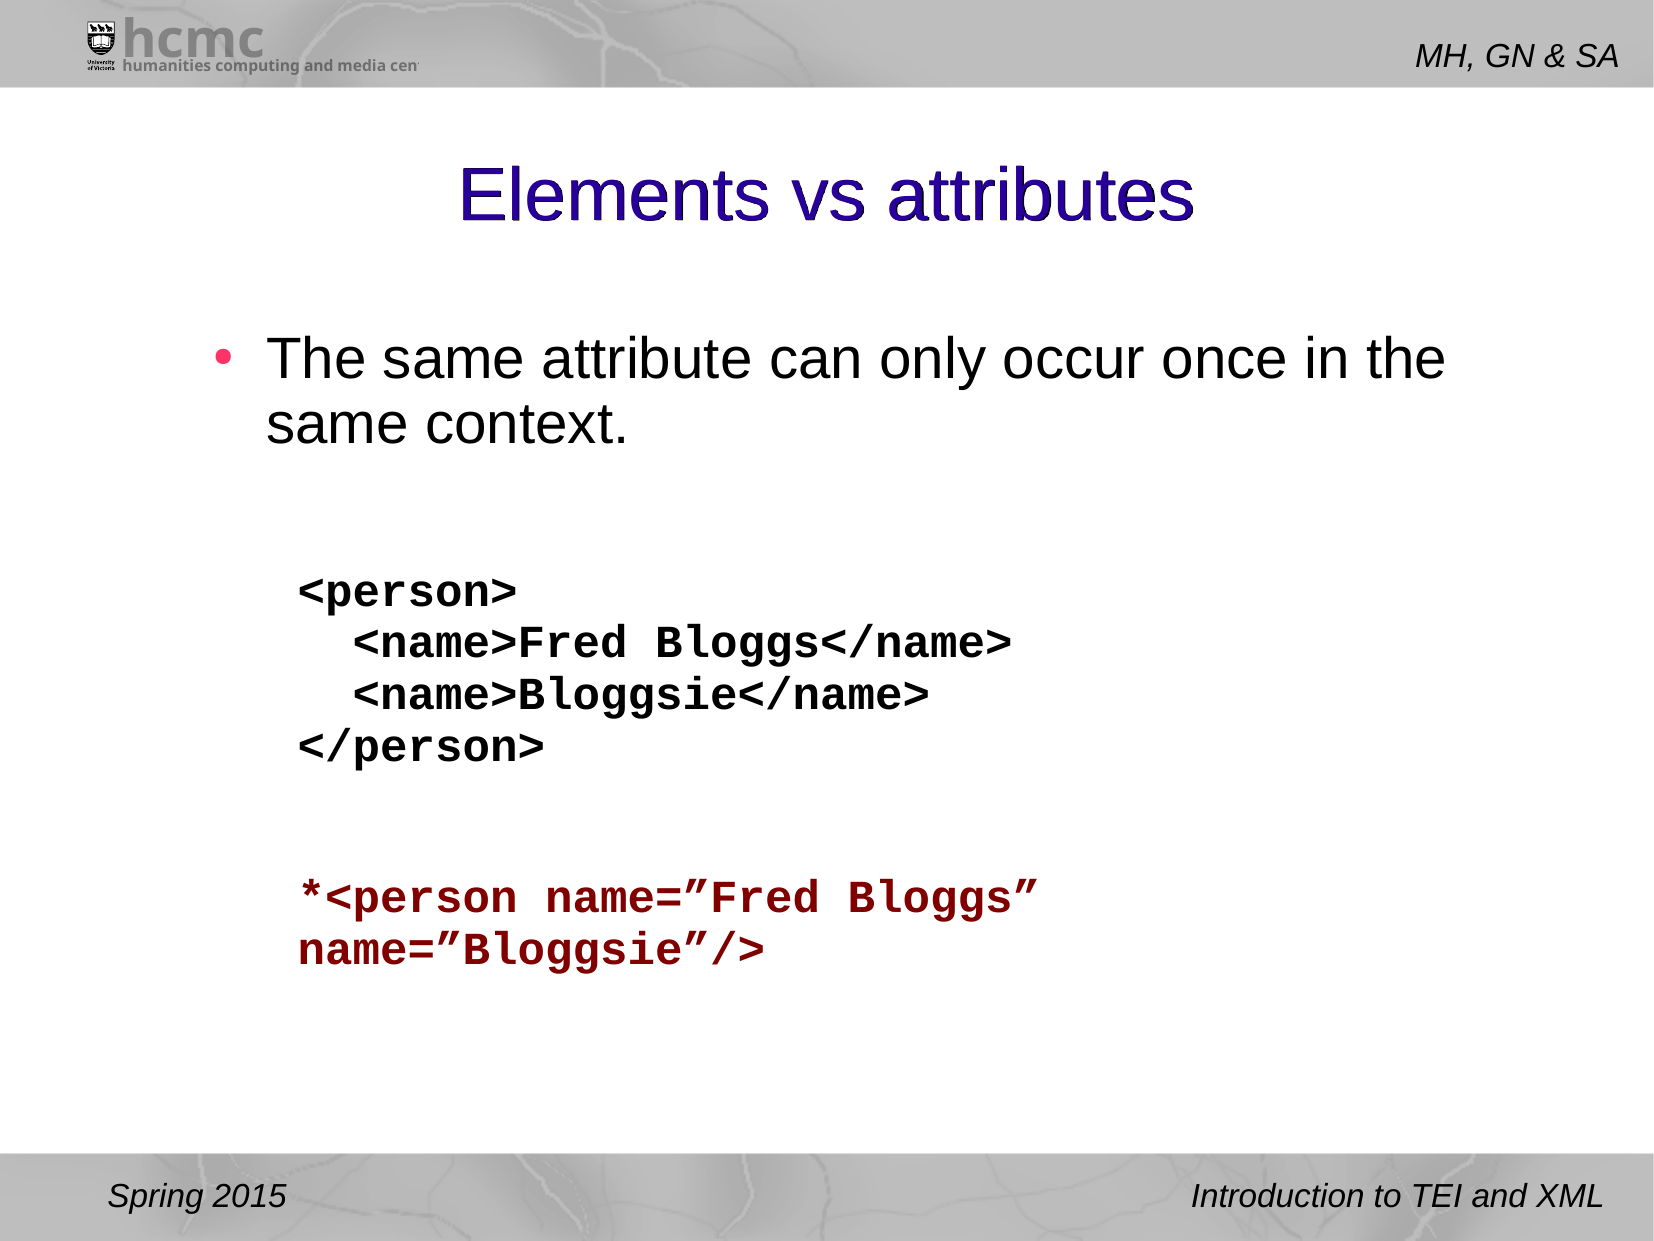

# Elements vs attributes
The same attribute can only occur once in the same context.
<person>
 <name>Fred Bloggs</name>
 <name>Bloggsie</name>
</person>
*<person name=”Fred Bloggs” name=”Bloggsie”/>